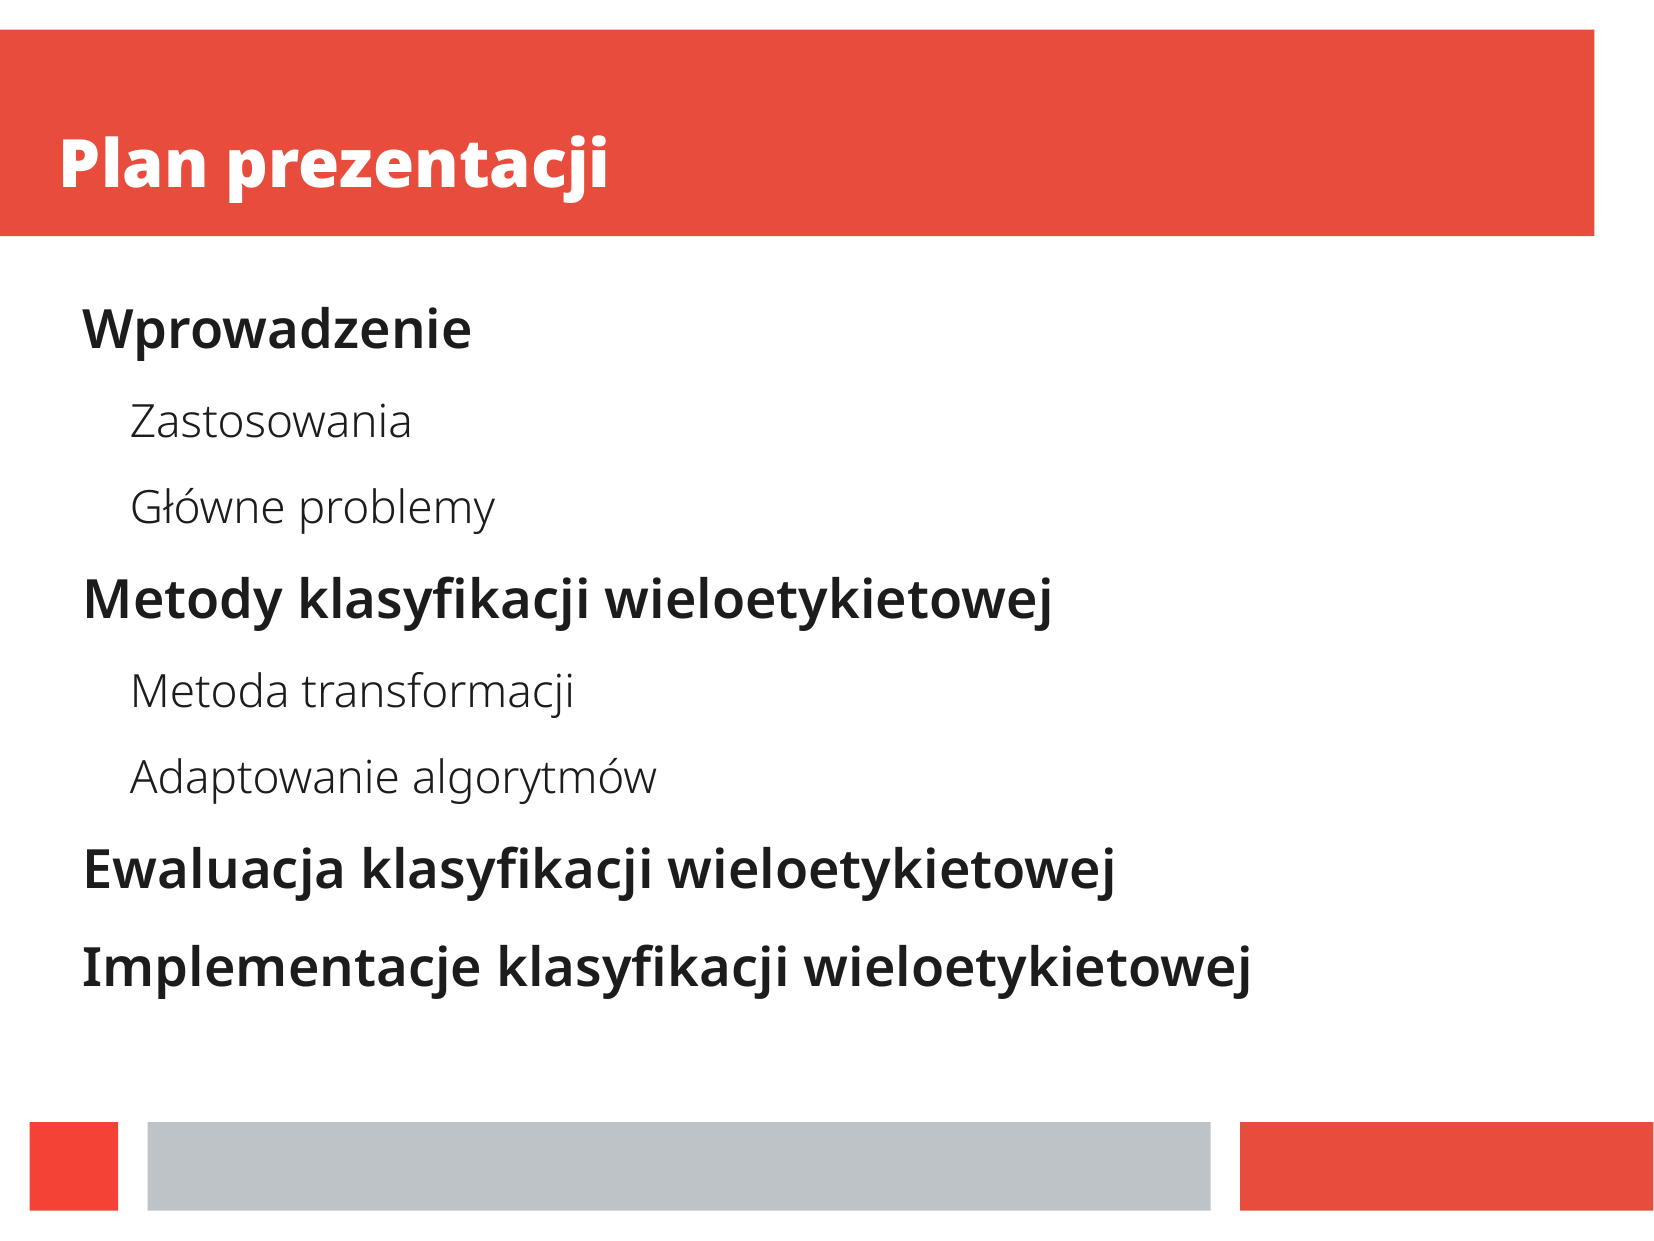

# Plan prezentacji
Wprowadzenie
Zastosowania
Główne problemy
Metody klasyfikacji wieloetykietowej
Metoda transformacji
Adaptowanie algorytmów
Ewaluacja klasyfikacji wieloetykietowej
Implementacje klasyfikacji wieloetykietowej